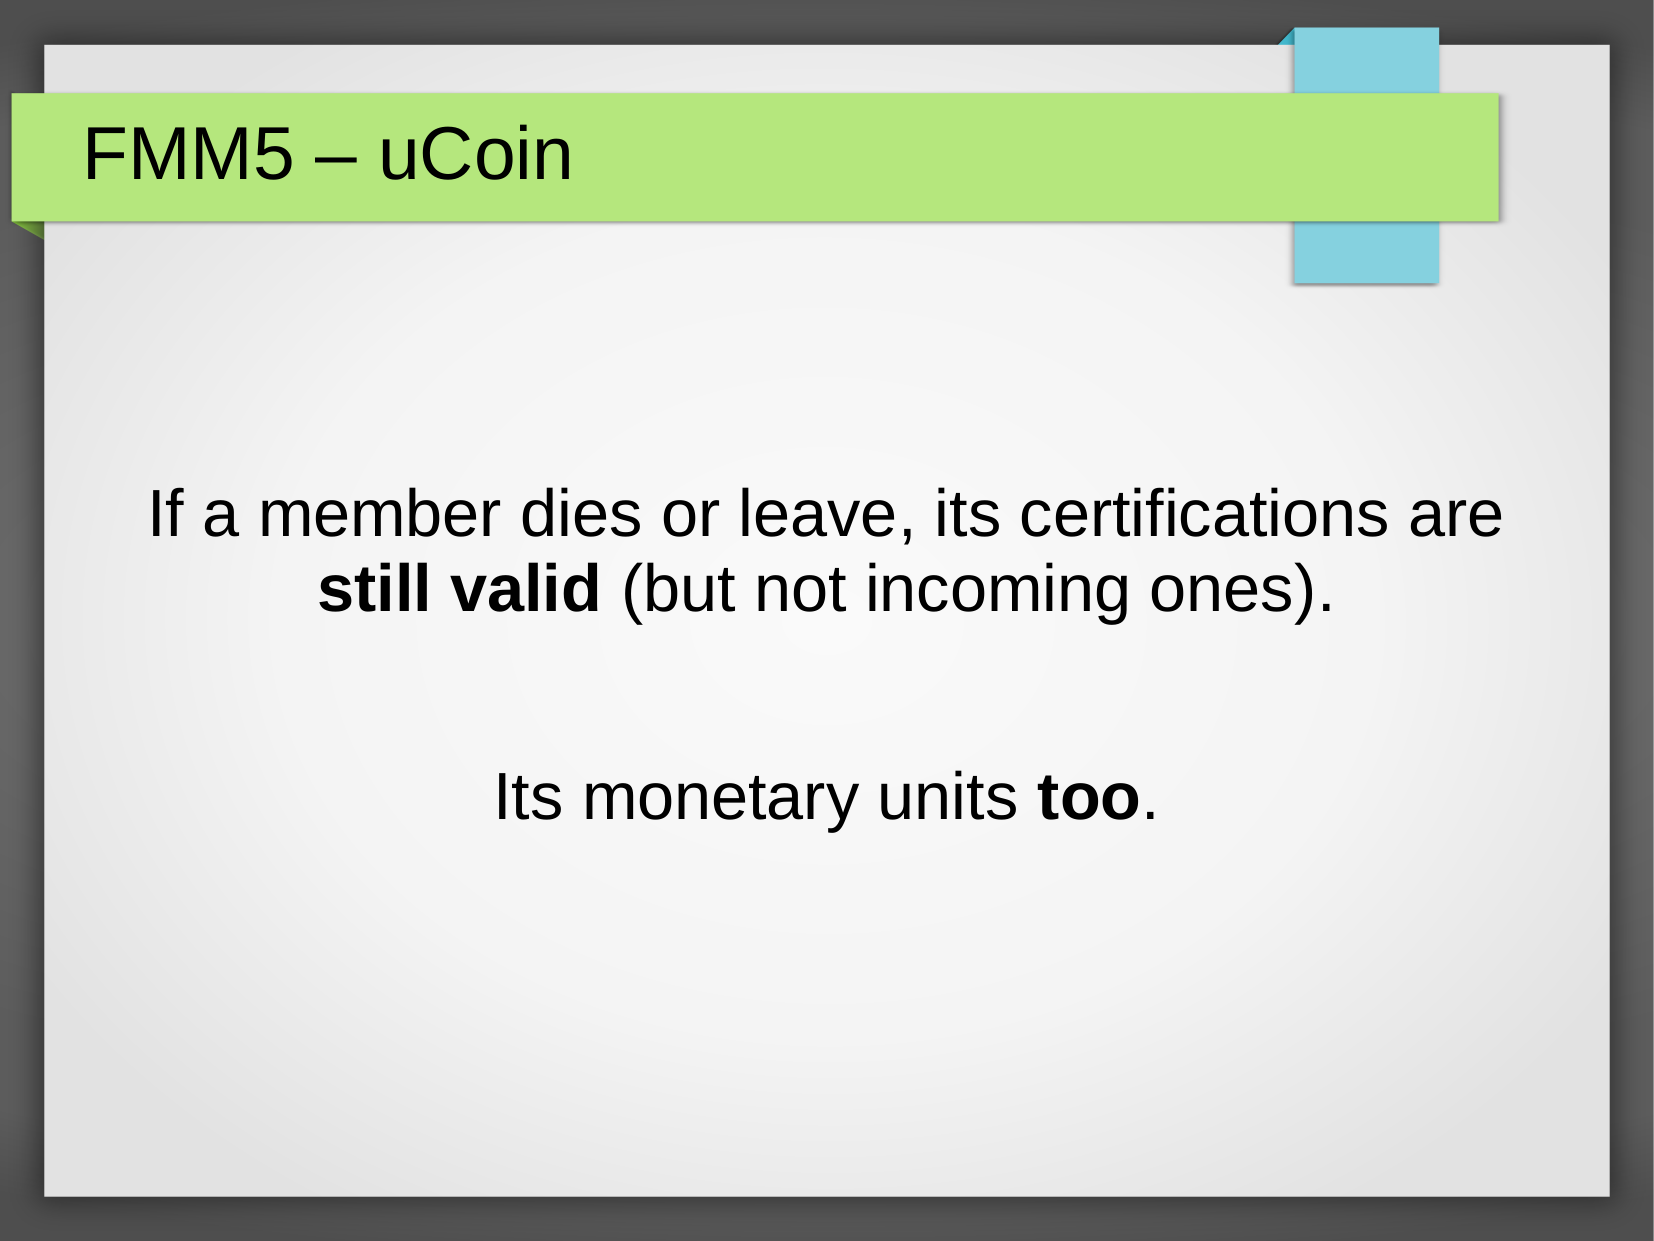

# FMM5 – uCoin
If a member dies or leave, its certifications are still valid (but not incoming ones).
Its monetary units too.